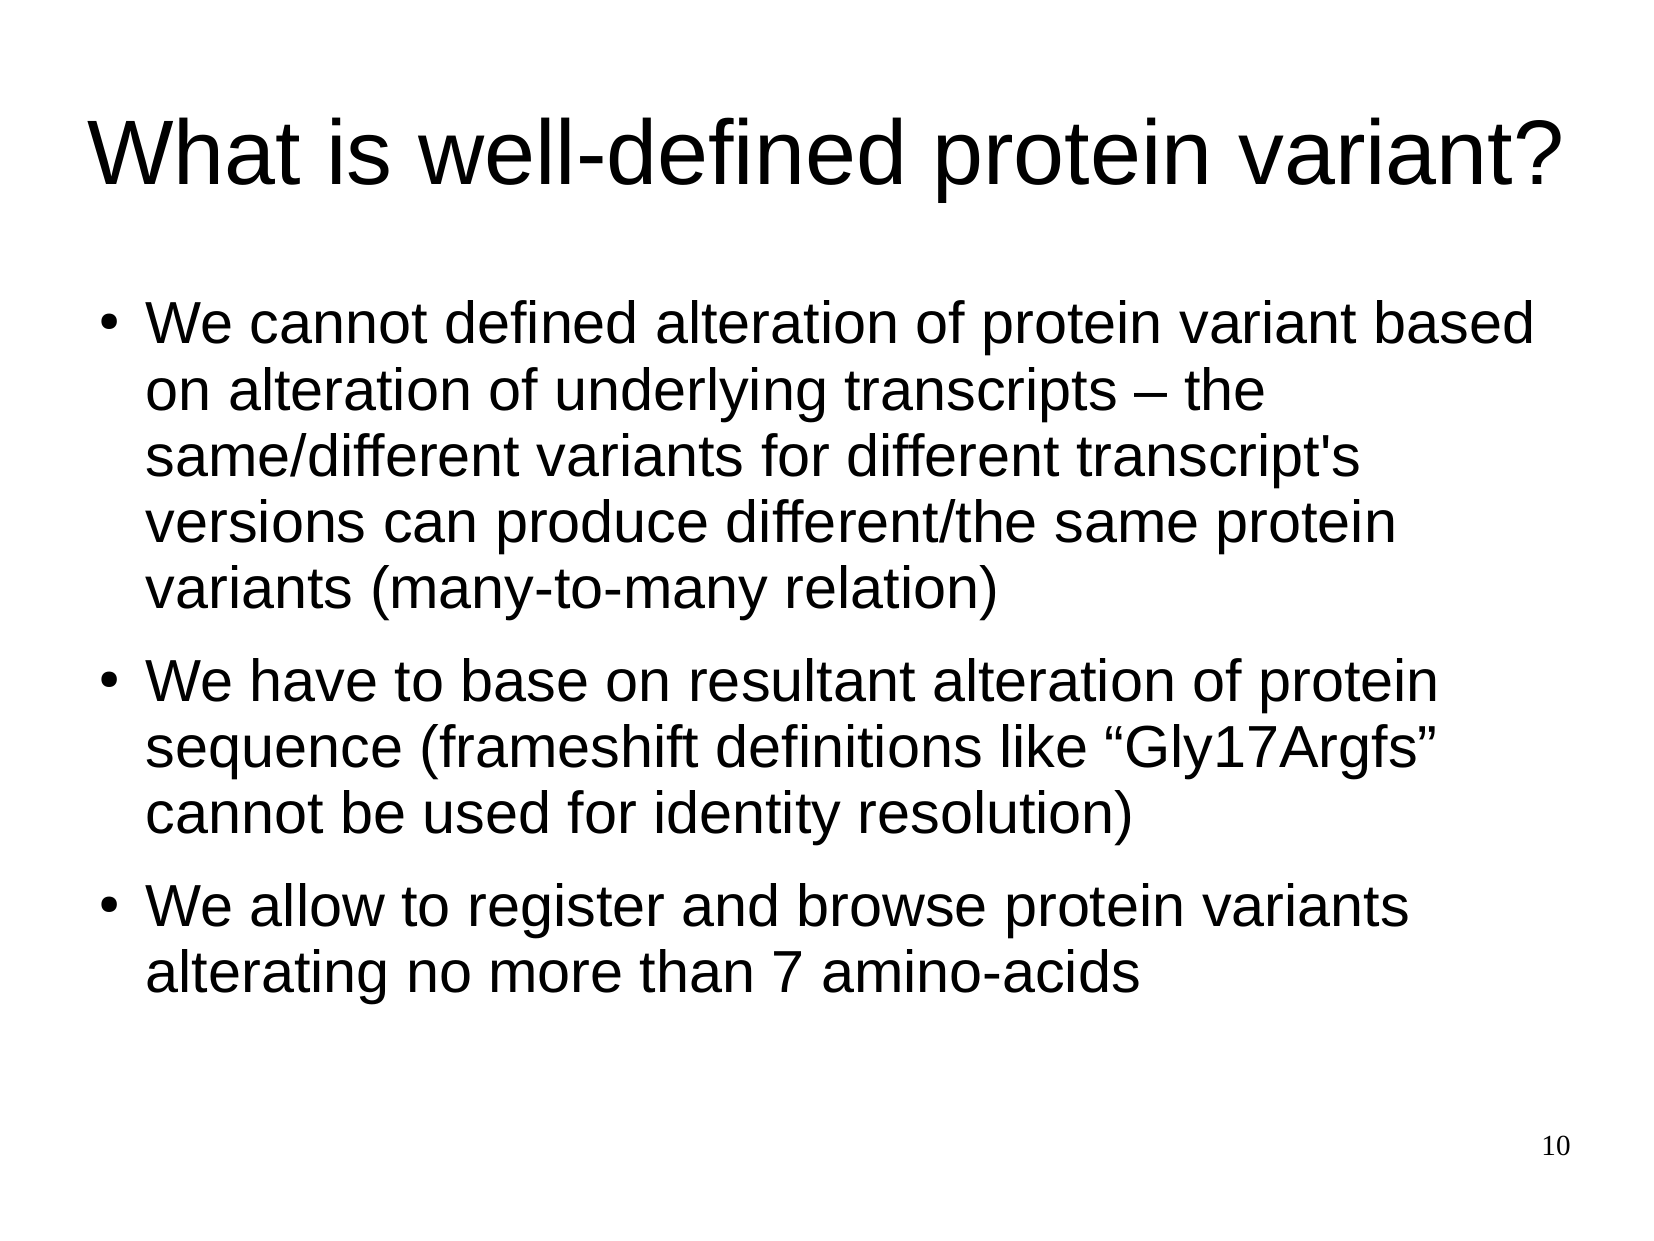

# What is well-defined protein variant?
We cannot defined alteration of protein variant based on alteration of underlying transcripts – the same/different variants for different transcript's versions can produce different/the same protein variants (many-to-many relation)
We have to base on resultant alteration of protein sequence (frameshift definitions like “Gly17Argfs” cannot be used for identity resolution)
We allow to register and browse protein variants alterating no more than 7 amino-acids
10